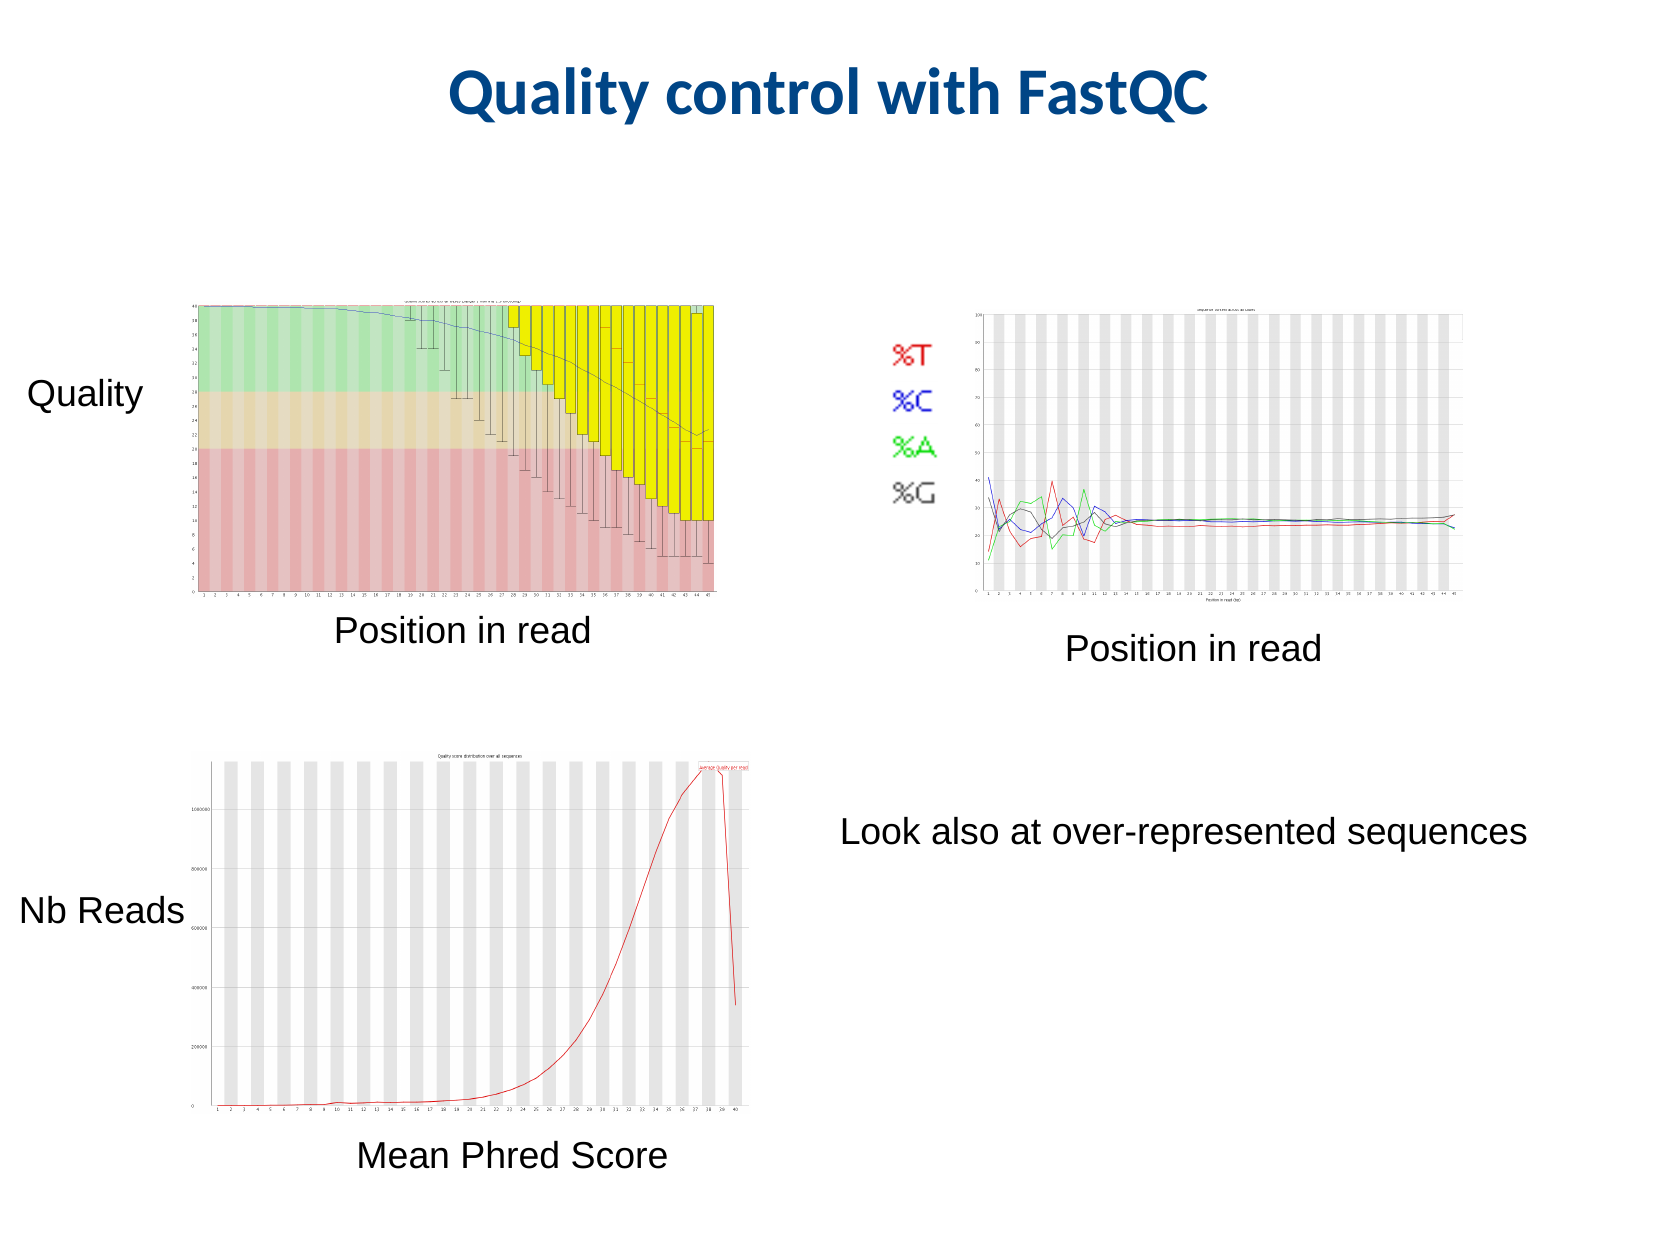

# Quality control with FastQC
Quality
Position in read
Position in read
Look also at over-represented sequences
Nb Reads
Mean Phred Score